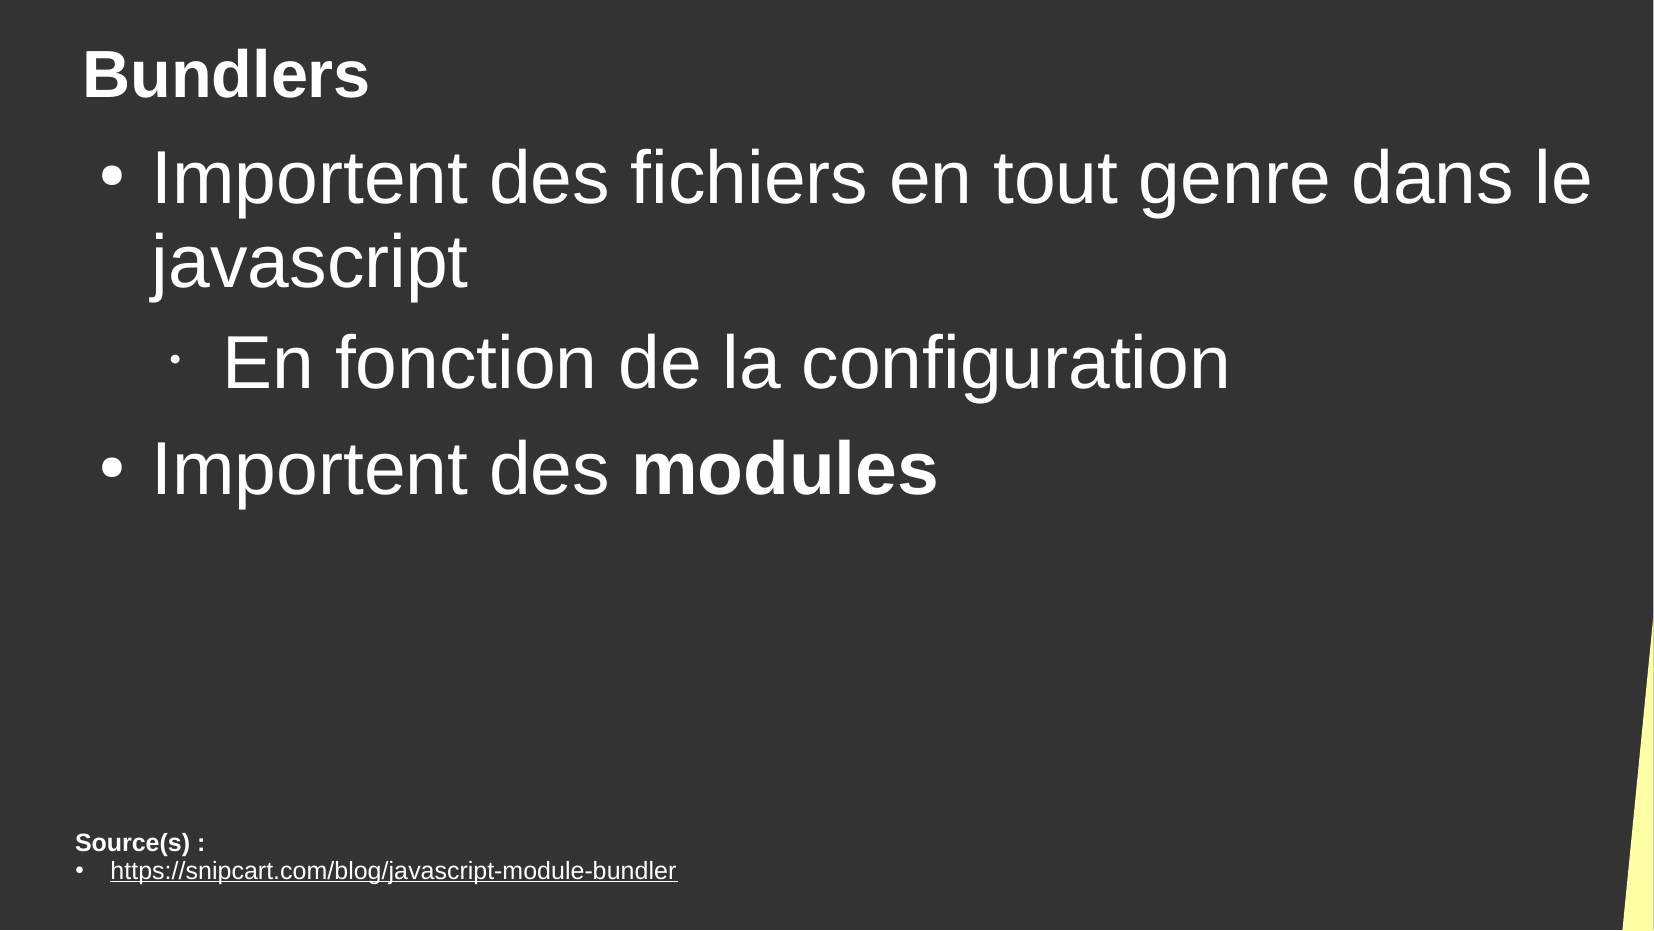

# Bundlers
Importent des fichiers en tout genre dans le javascript
En fonction de la configuration
Importent des modules
Source(s) :
https://snipcart.com/blog/javascript-module-bundler